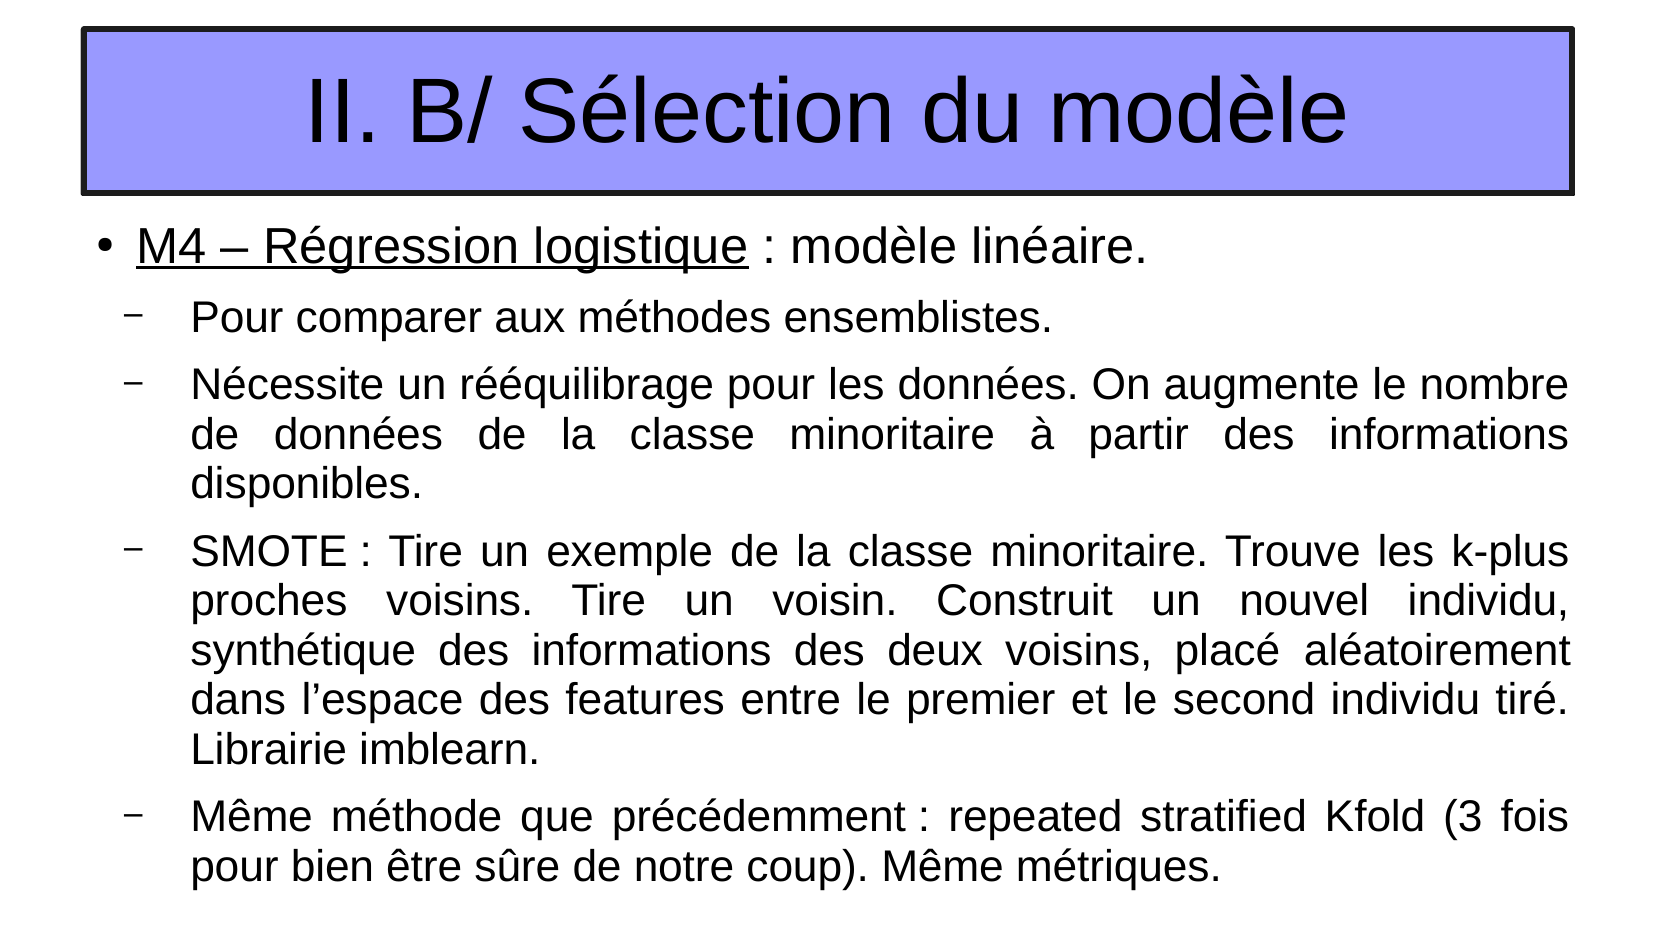

II. B/ Sélection du modèle
#
M4 – Régression logistique : modèle linéaire.
Pour comparer aux méthodes ensemblistes.
Nécessite un rééquilibrage pour les données. On augmente le nombre de données de la classe minoritaire à partir des informations disponibles.
SMOTE : Tire un exemple de la classe minoritaire. Trouve les k-plus proches voisins. Tire un voisin. Construit un nouvel individu, synthétique des informations des deux voisins, placé aléatoirement dans l’espace des features entre le premier et le second individu tiré. Librairie imblearn.
Même méthode que précédemment : repeated stratified Kfold (3 fois pour bien être sûre de notre coup). Même métriques.